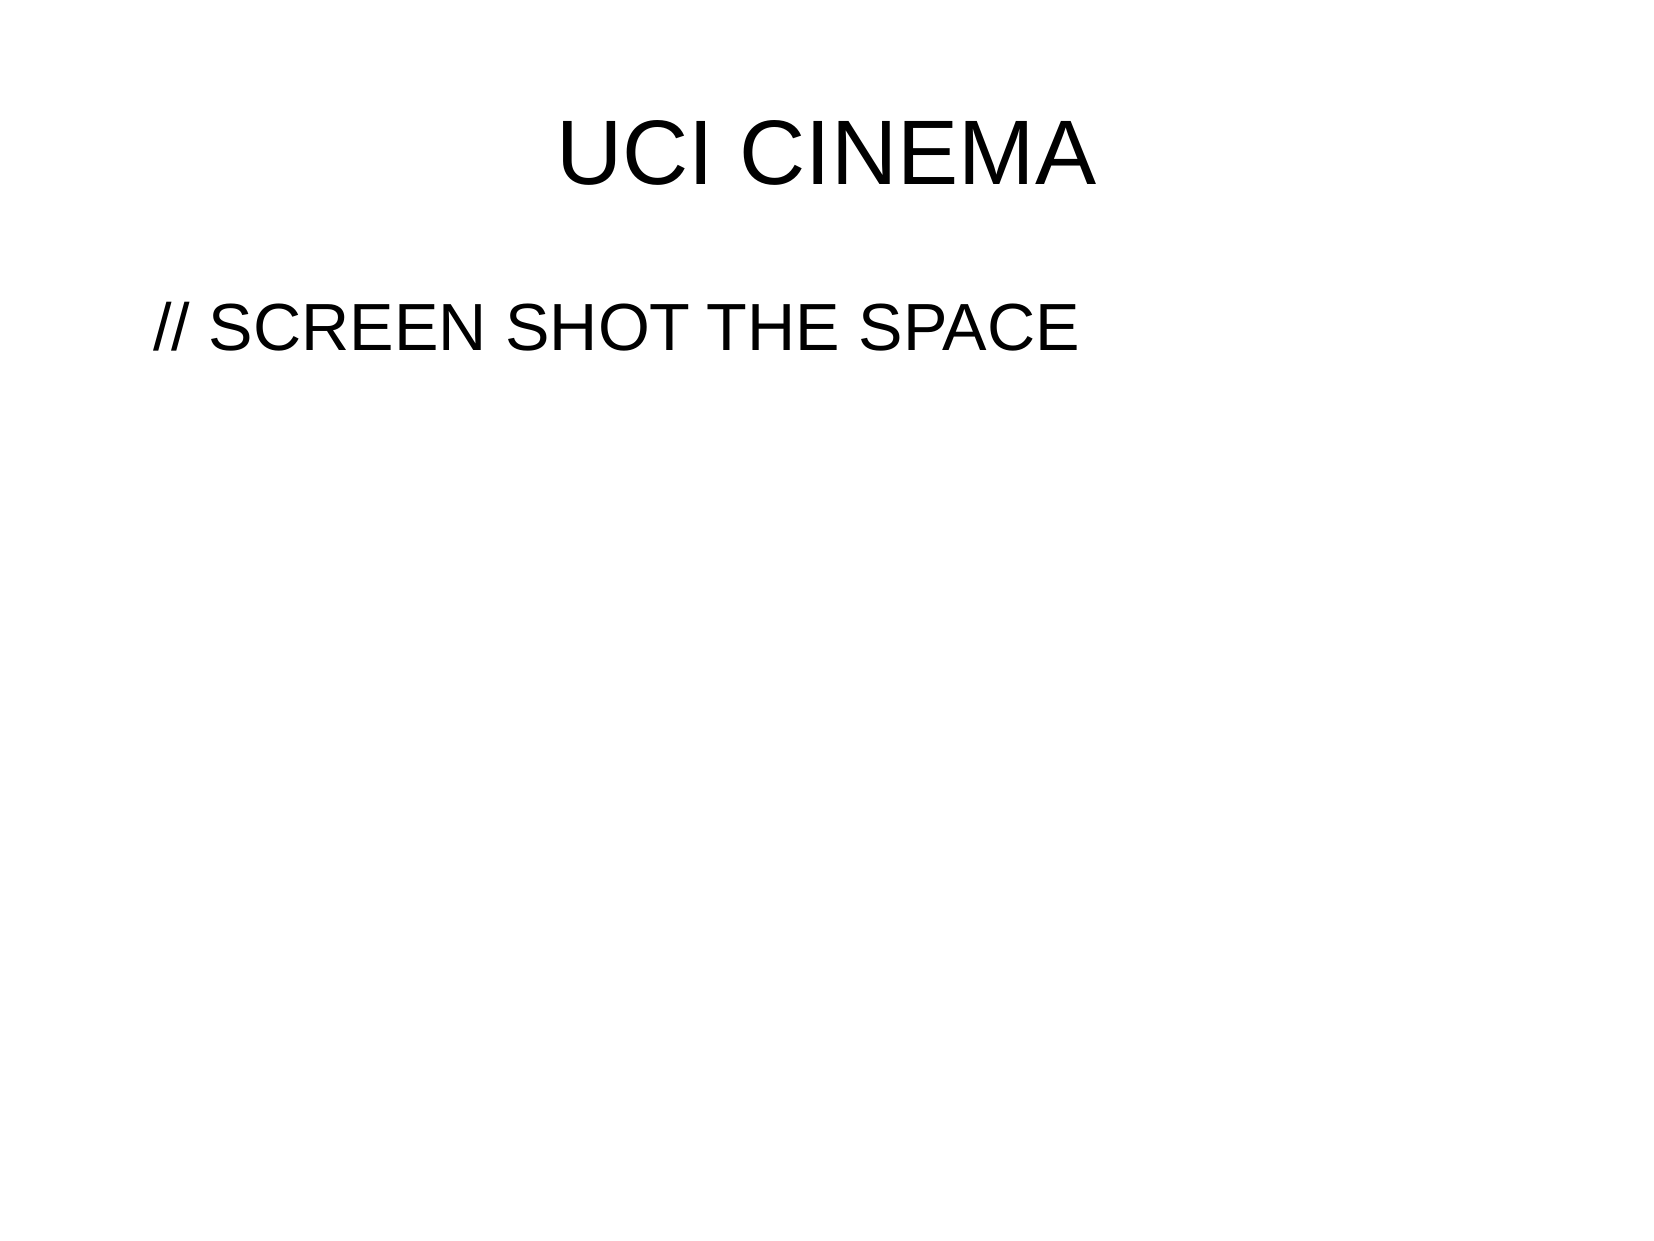

# UCI CINEMA
// SCREEN SHOT THE SPACE